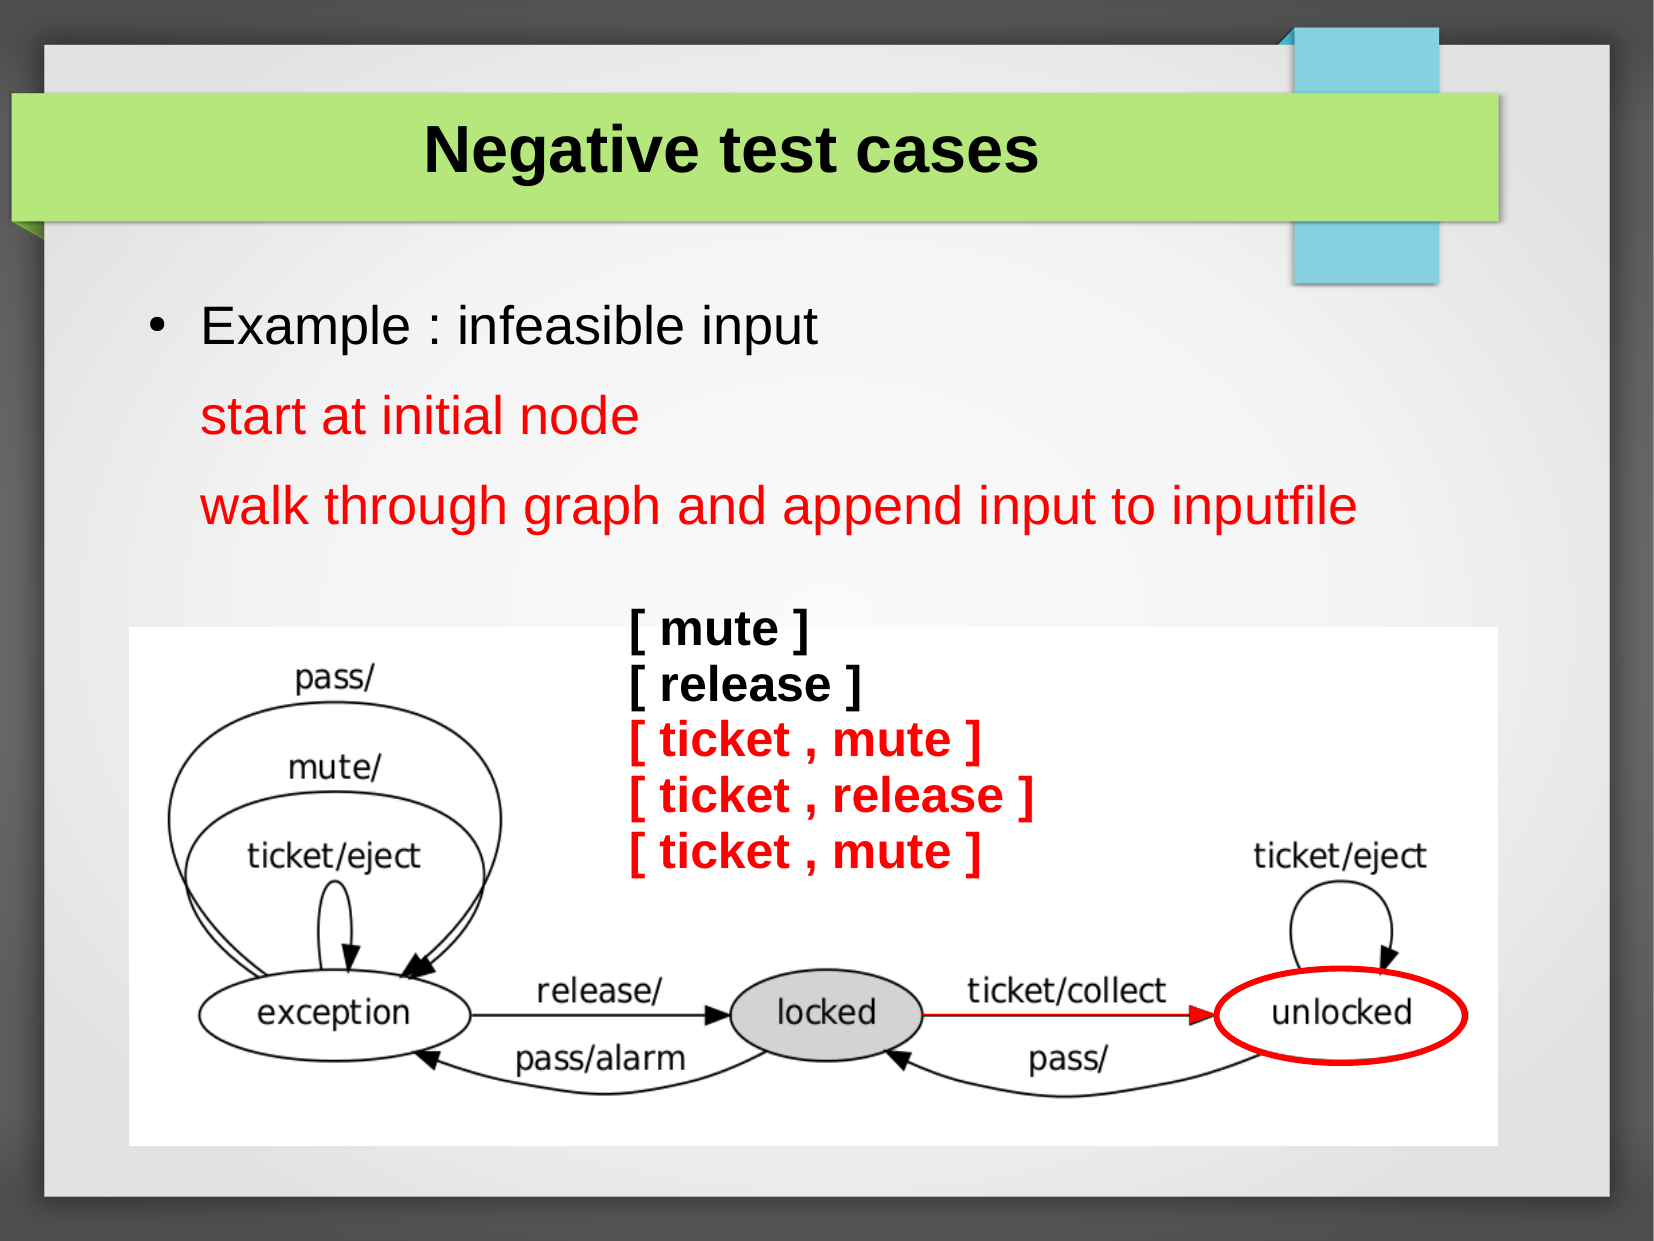

Negative test cases
# Example : infeasible input
start at initial node
walk through graph and append input to inputfile
[ mute ]
[ release ]
[ ticket , mute ]
[ ticket , release ]
[ ticket , mute ]